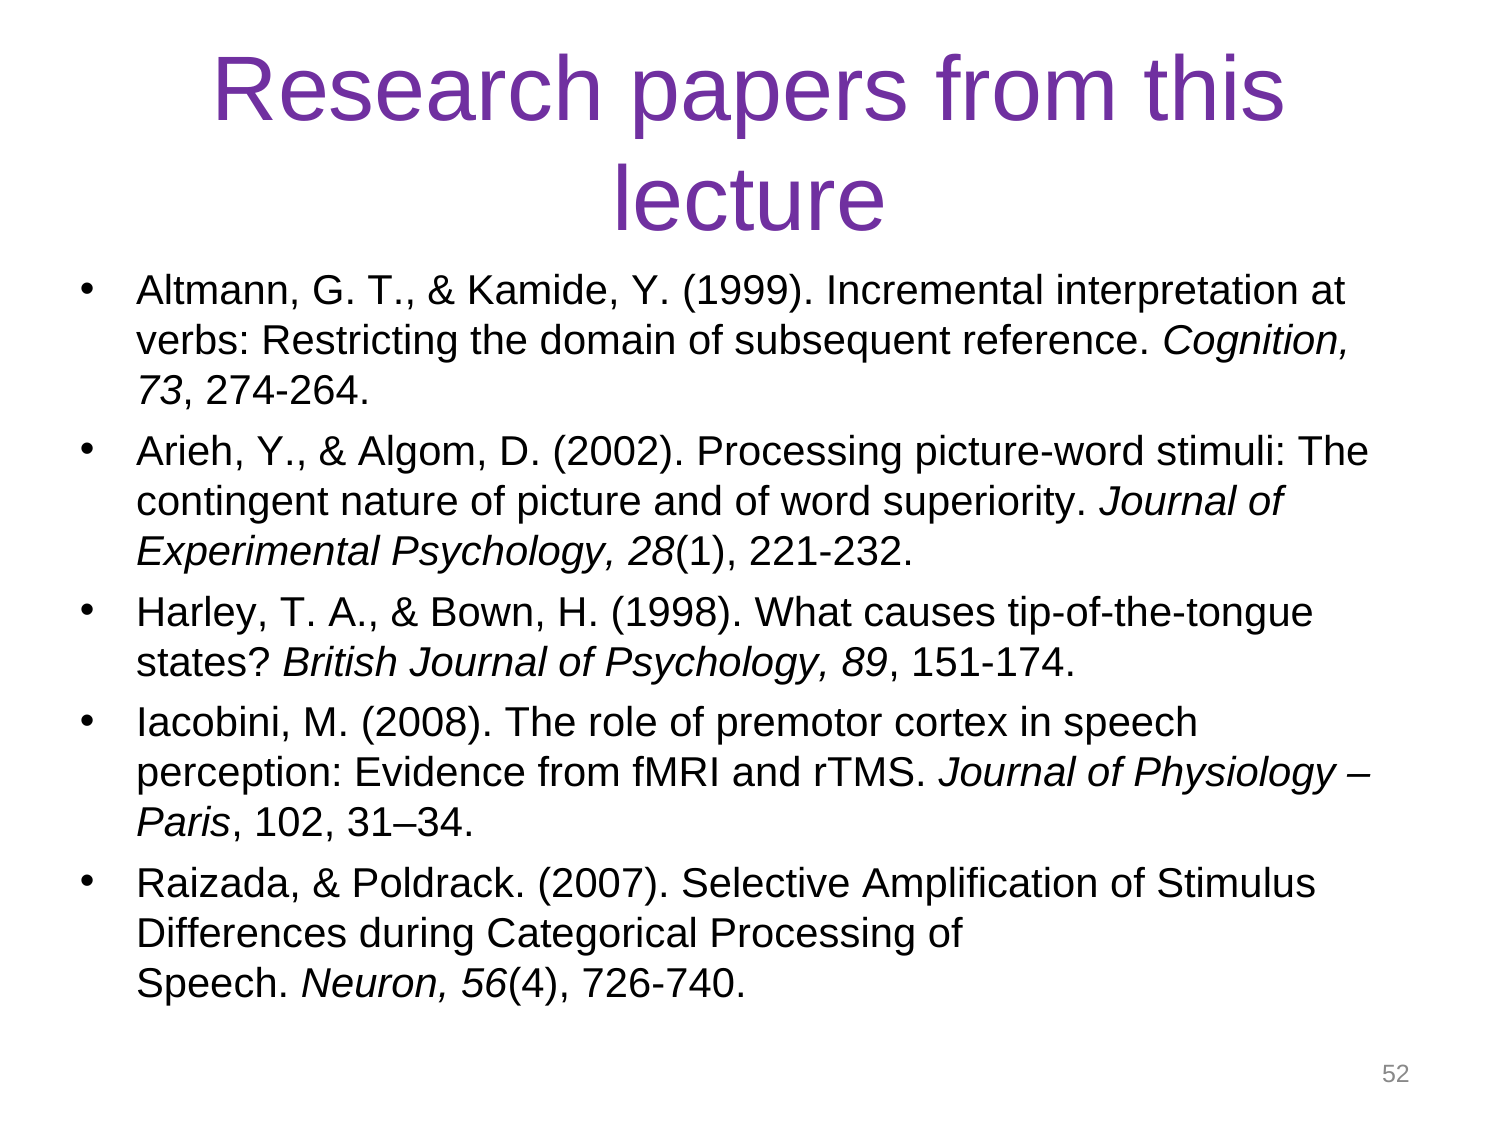

# Research papers from this lecture
Altmann, G. T., & Kamide, Y. (1999). Incremental interpretation at verbs: Restricting the domain of subsequent reference. Cognition, 73, 274-264.
Arieh, Y., & Algom, D. (2002). Processing picture-word stimuli: The contingent nature of picture and of word superiority. Journal of Experimental Psychology, 28(1), 221-232.
Harley, T. A., & Bown, H. (1998). What causes tip-of-the-tongue states? British Journal of Psychology, 89, 151-174.
Iacobini, M. (2008). The role of premotor cortex in speech perception: Evidence from fMRI and rTMS. Journal of Physiology – Paris, 102, 31–34.
Raizada, & Poldrack. (2007). Selective Amplification of Stimulus Differences during Categorical Processing of Speech. Neuron, 56(4), 726-740.